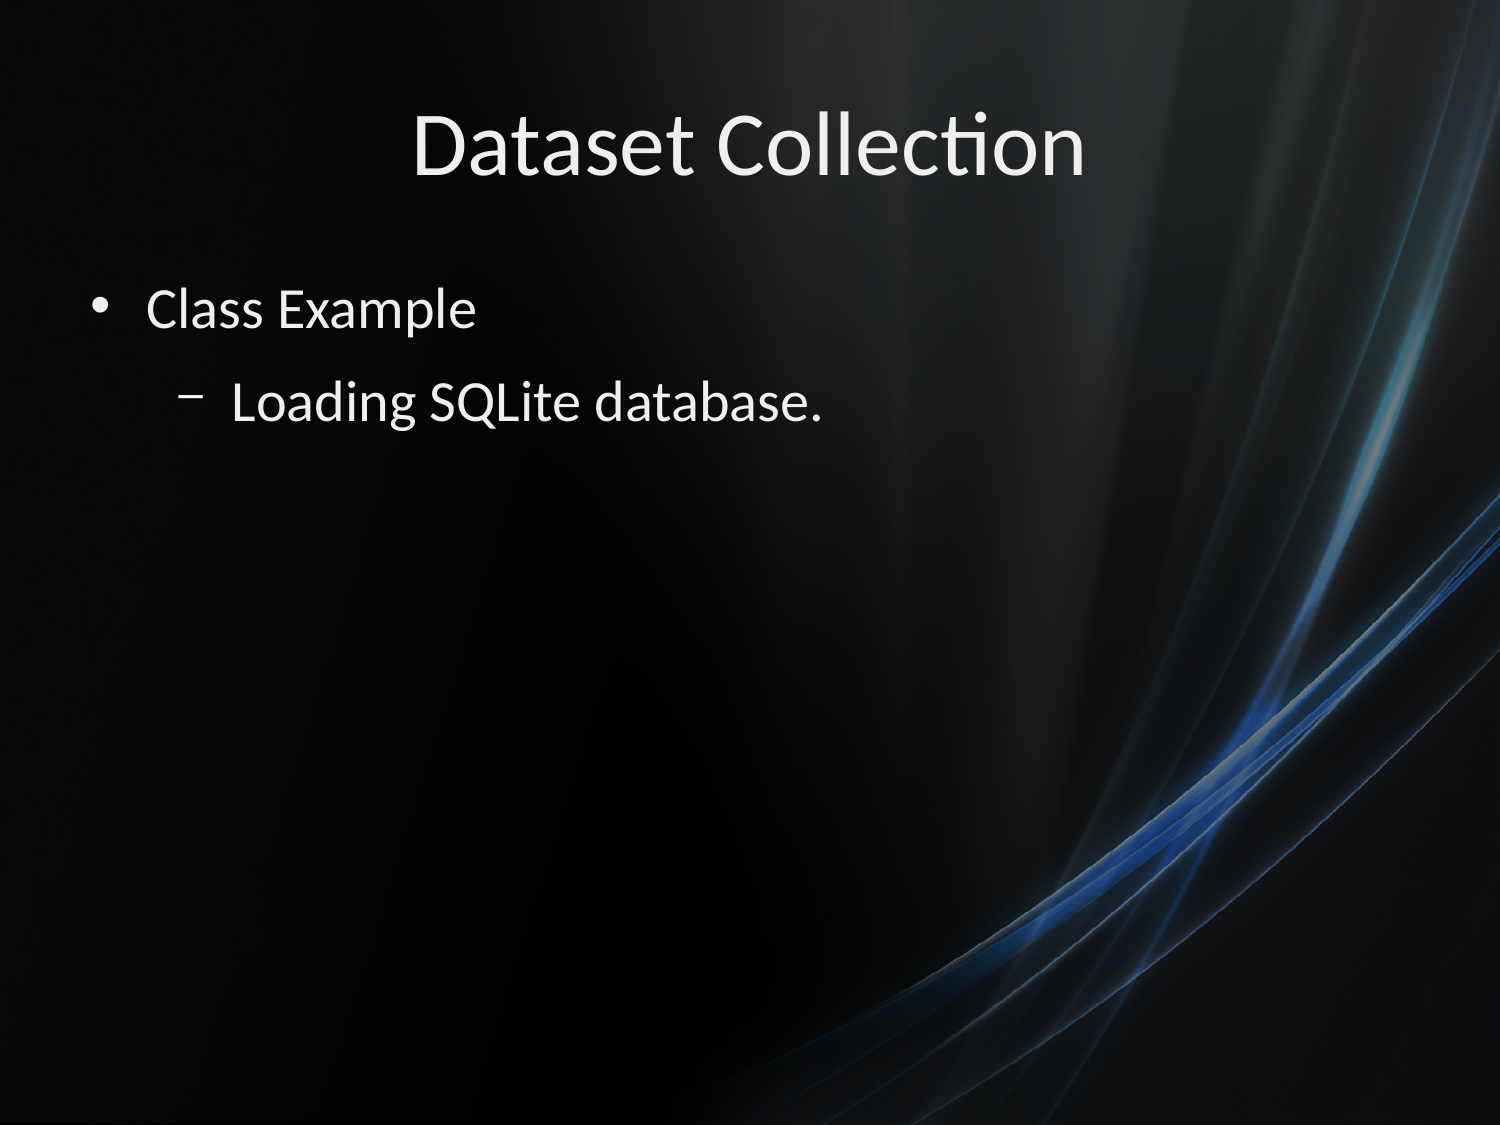

# Dataset Collection
Class Example
Loading SQLite database.